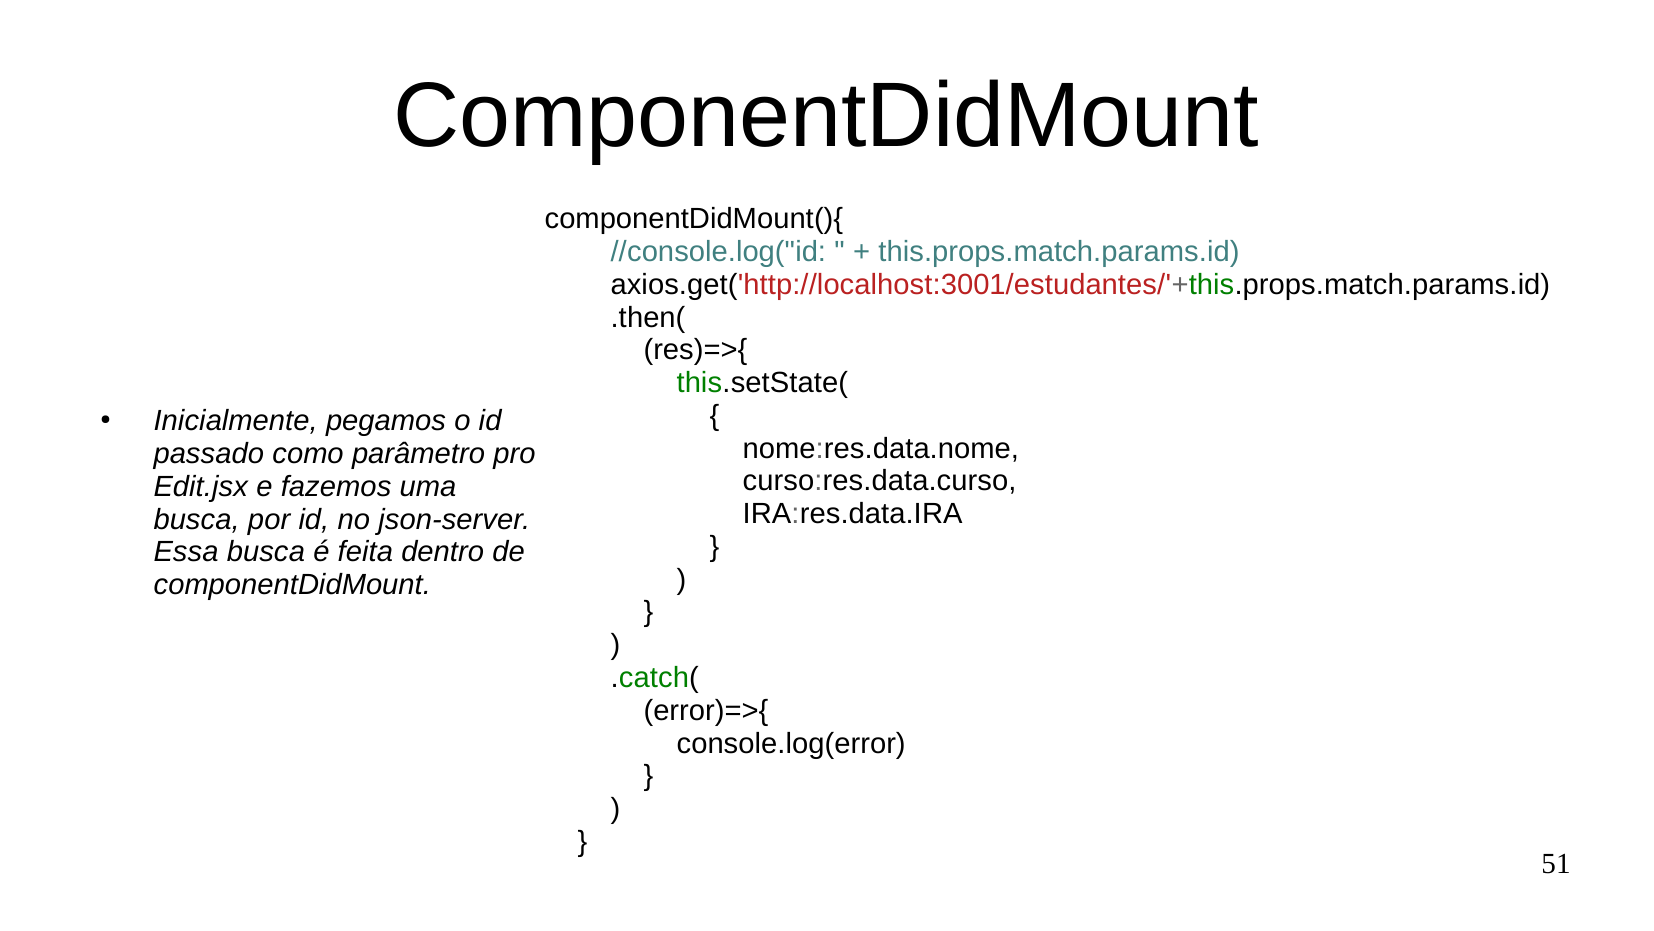

# ComponentDidMount
componentDidMount(){
 //console.log("id: " + this.props.match.params.id)
 axios.get('http://localhost:3001/estudantes/'+this.props.match.params.id)
 .then(
 (res)=>{
 this.setState(
 {
 nome:res.data.nome,
 curso:res.data.curso,
 IRA:res.data.IRA
 }
 )
 }
 )
 .catch(
 (error)=>{
 console.log(error)
 }
 )
 }
Inicialmente, pegamos o id passado como parâmetro pro Edit.jsx e fazemos uma busca, por id, no json-server. Essa busca é feita dentro de componentDidMount.
51